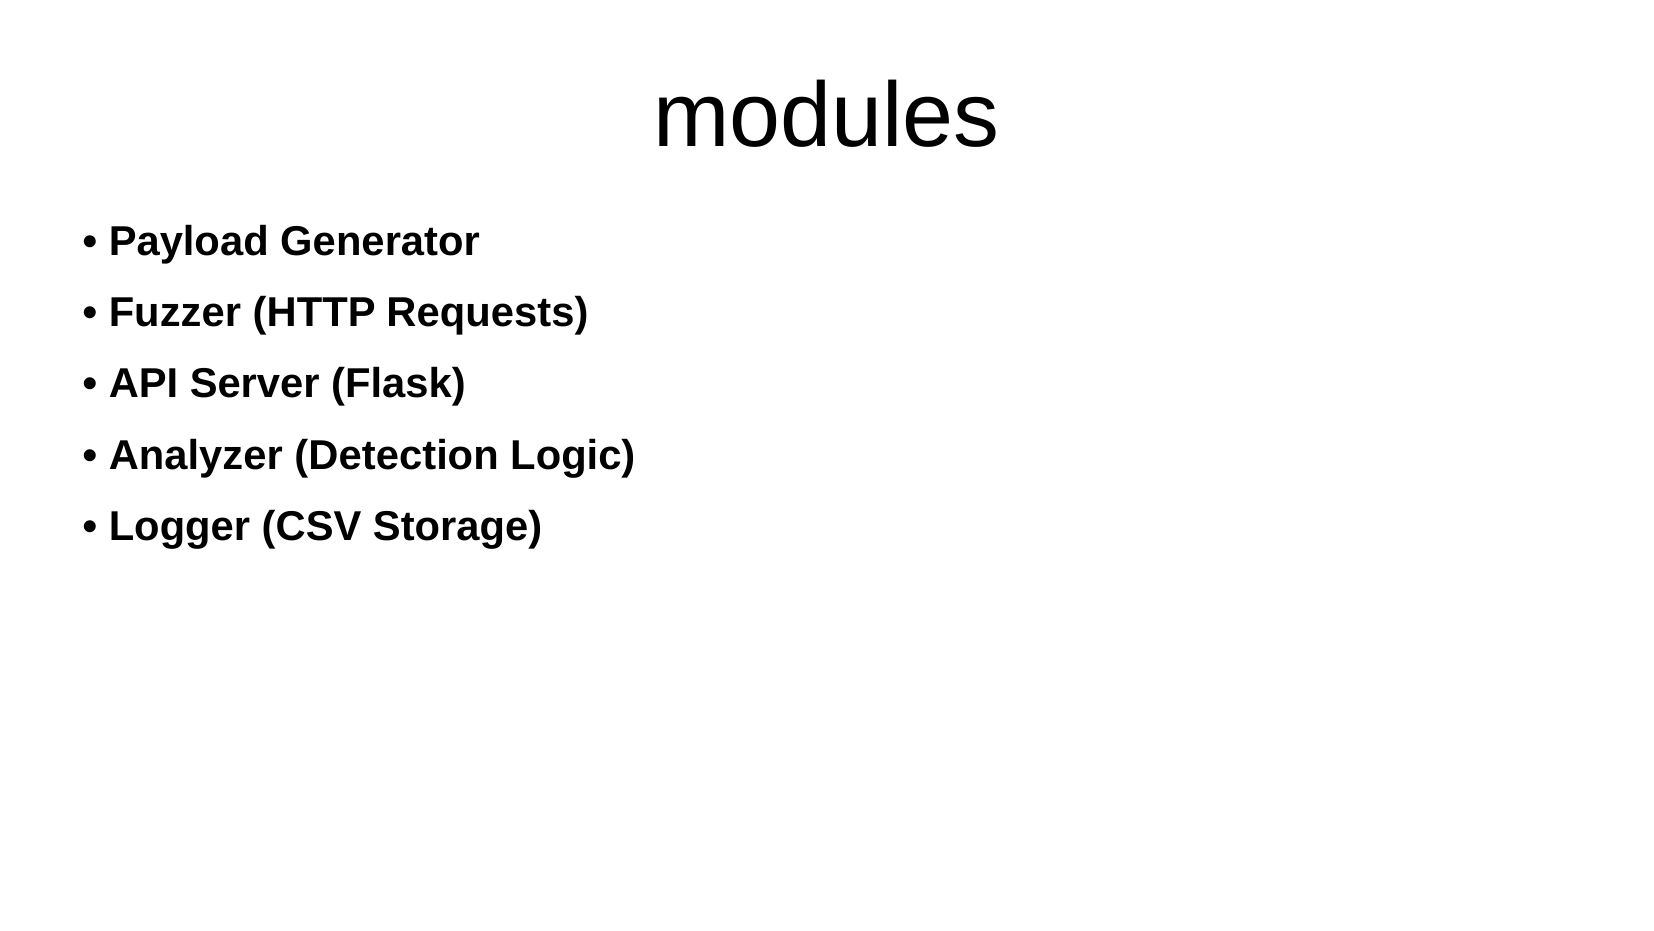

# modules
• Payload Generator
• Fuzzer (HTTP Requests)
• API Server (Flask)
• Analyzer (Detection Logic)
• Logger (CSV Storage)